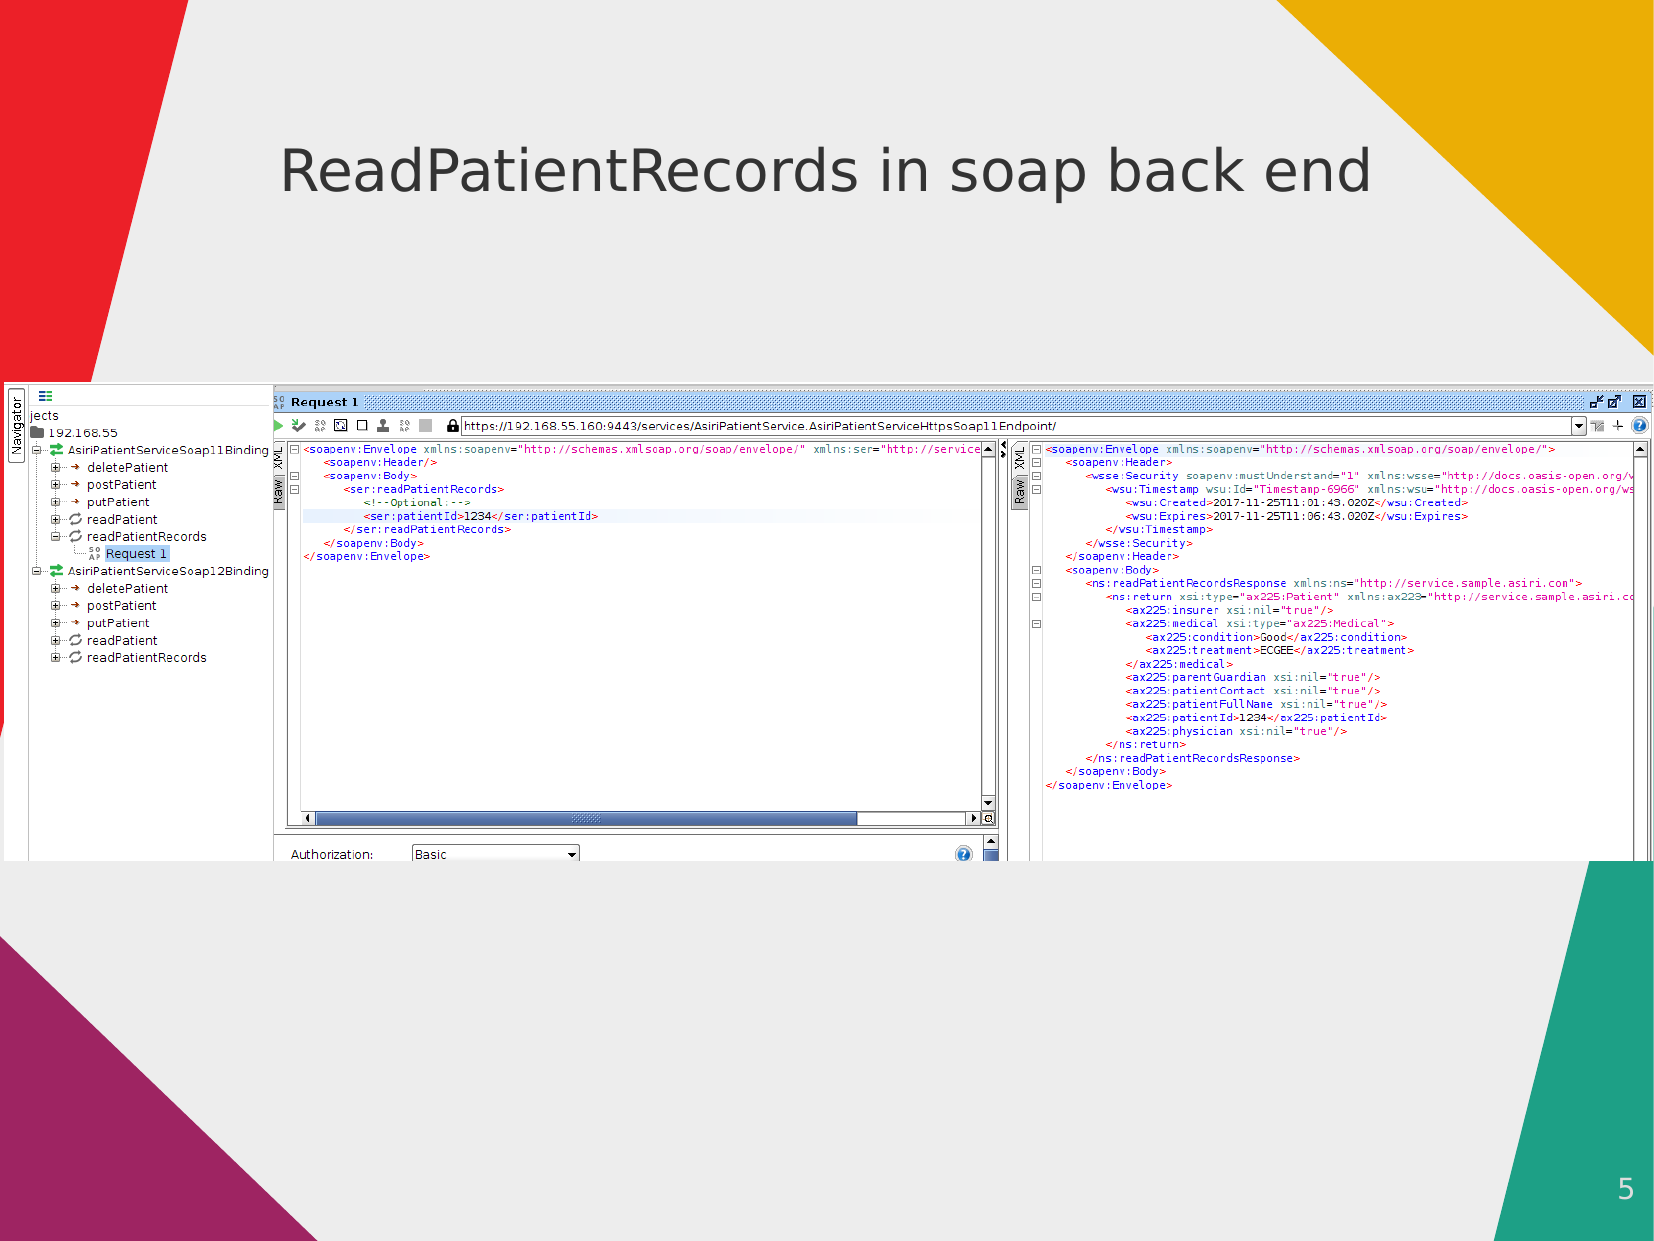

# ReadPatientRecords in soap back end
5